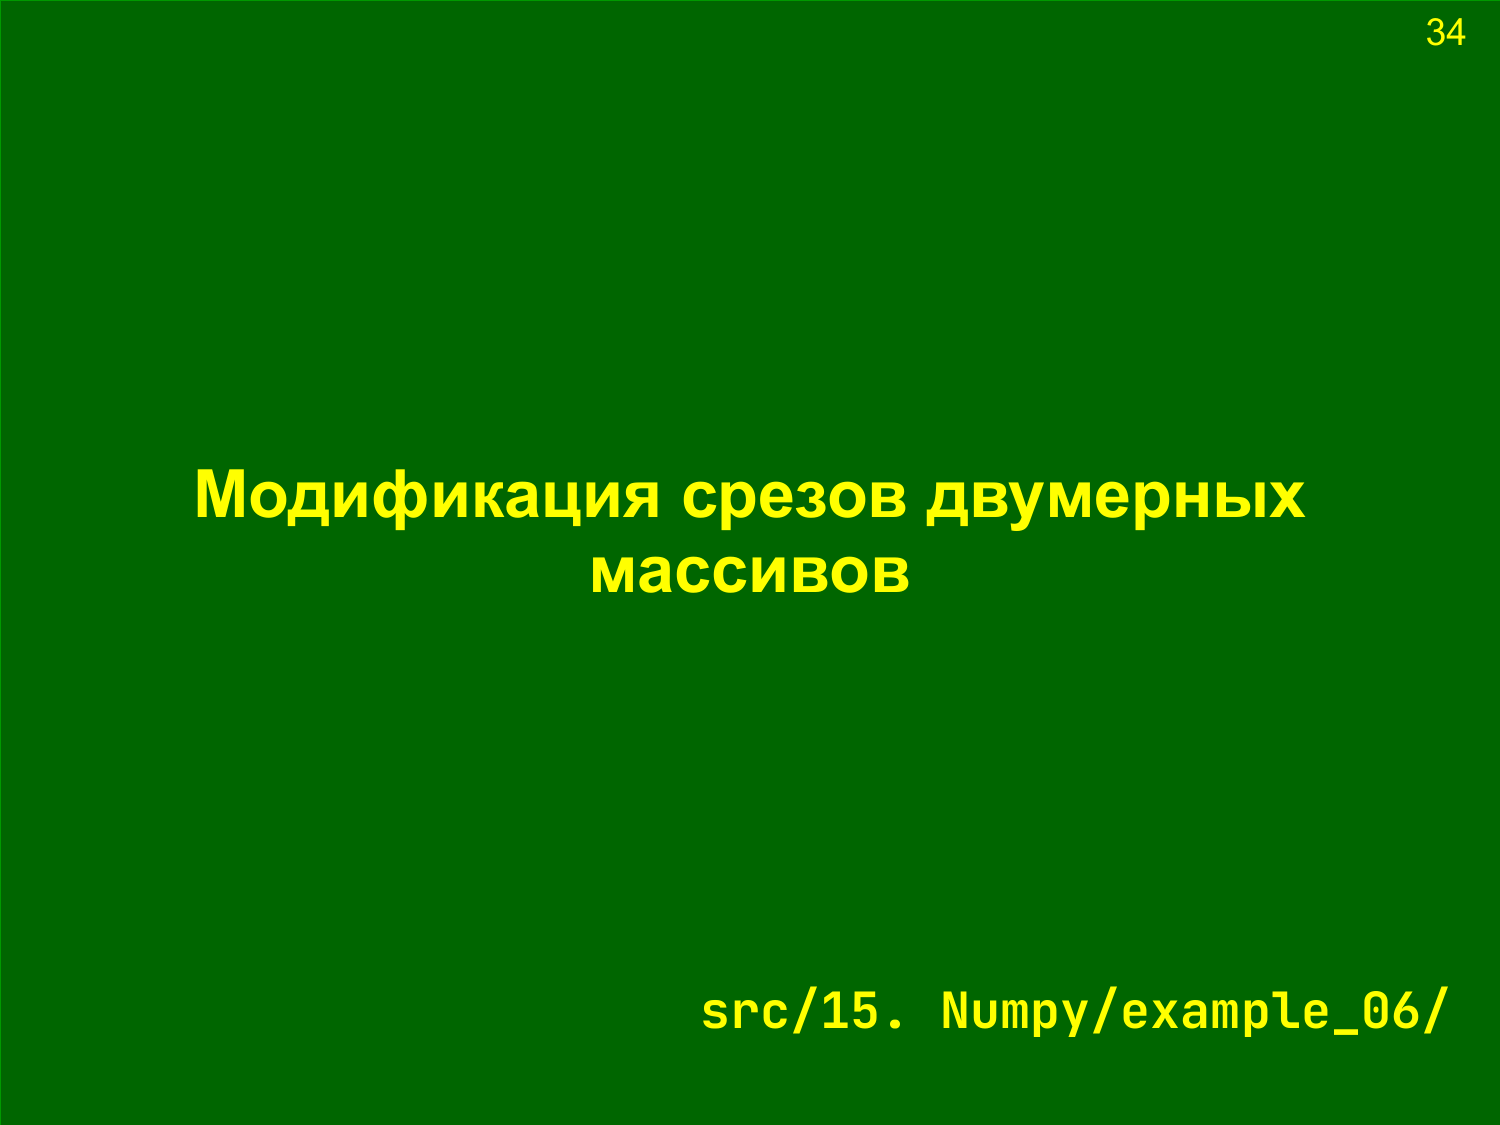

# Модификация срезов двумерных массивов
src/15. Numpy/example_06/